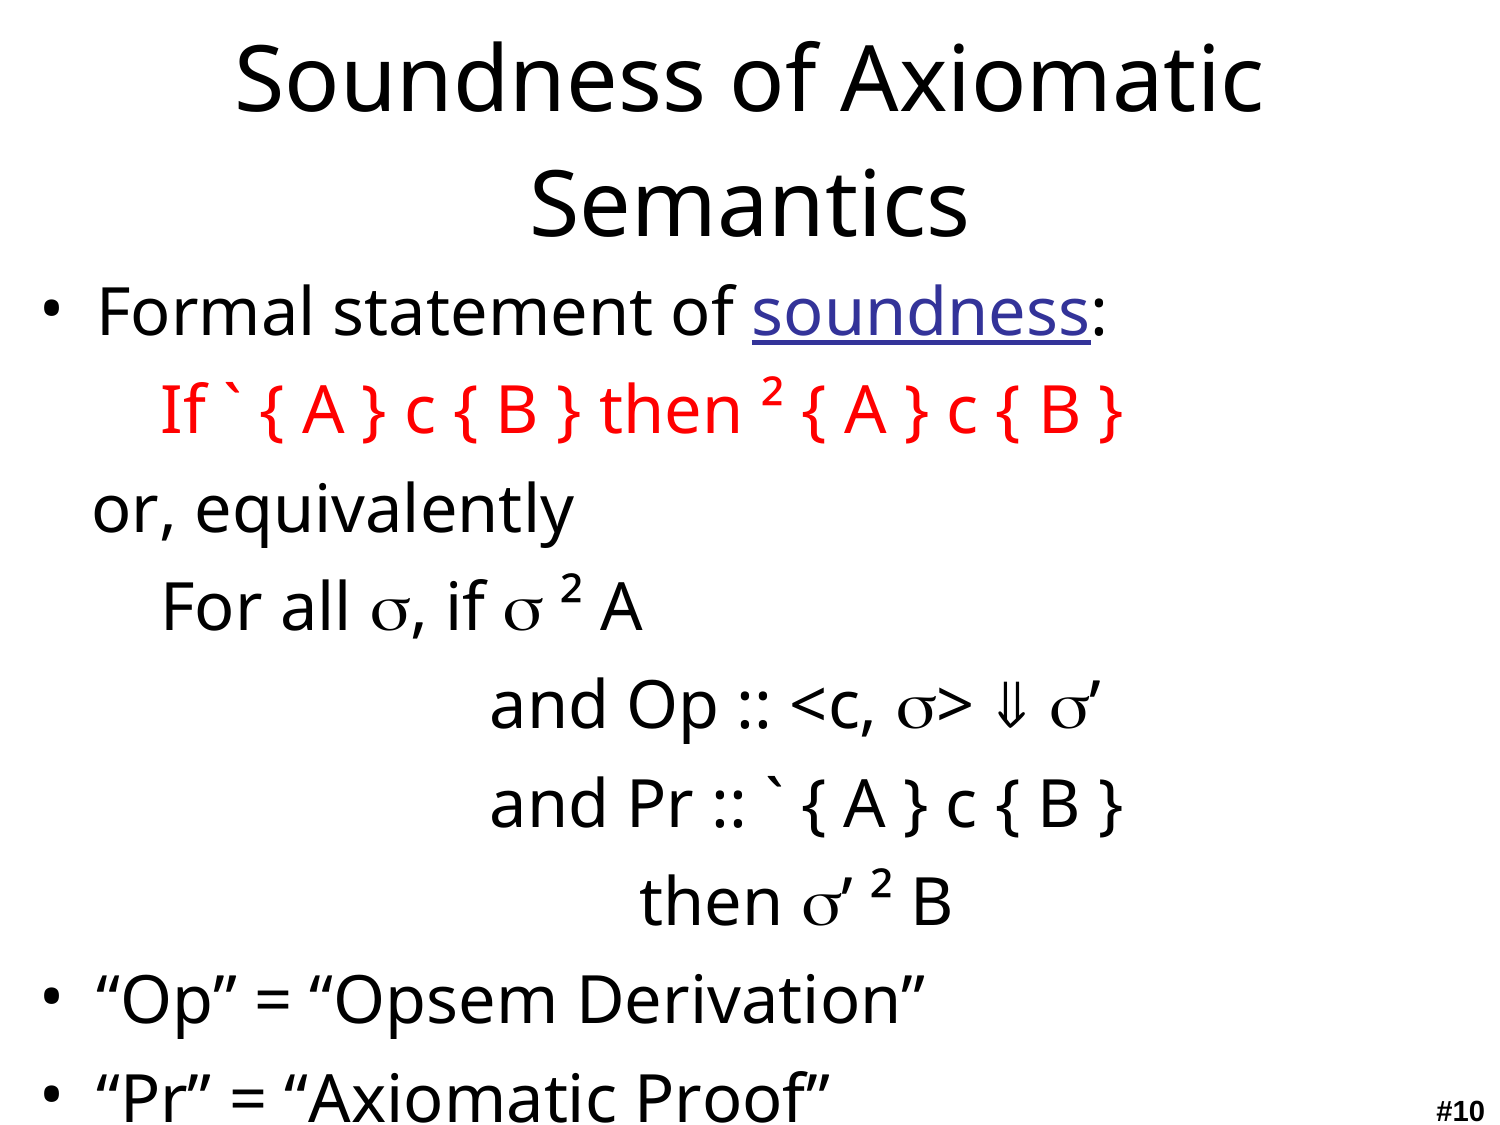

# Soundness of Axiomatic Semantics
Formal statement of soundness:
 If ` { A } c { B } then ² { A } c { B }
 or, equivalently
 For all , if  ² A
				and Op :: <c, >  ’
				and Pr :: ` { A } c { B }
					then ’ ² B
“Op” = “Opsem Derivation”
“Pr” = “Axiomatic Proof”
10